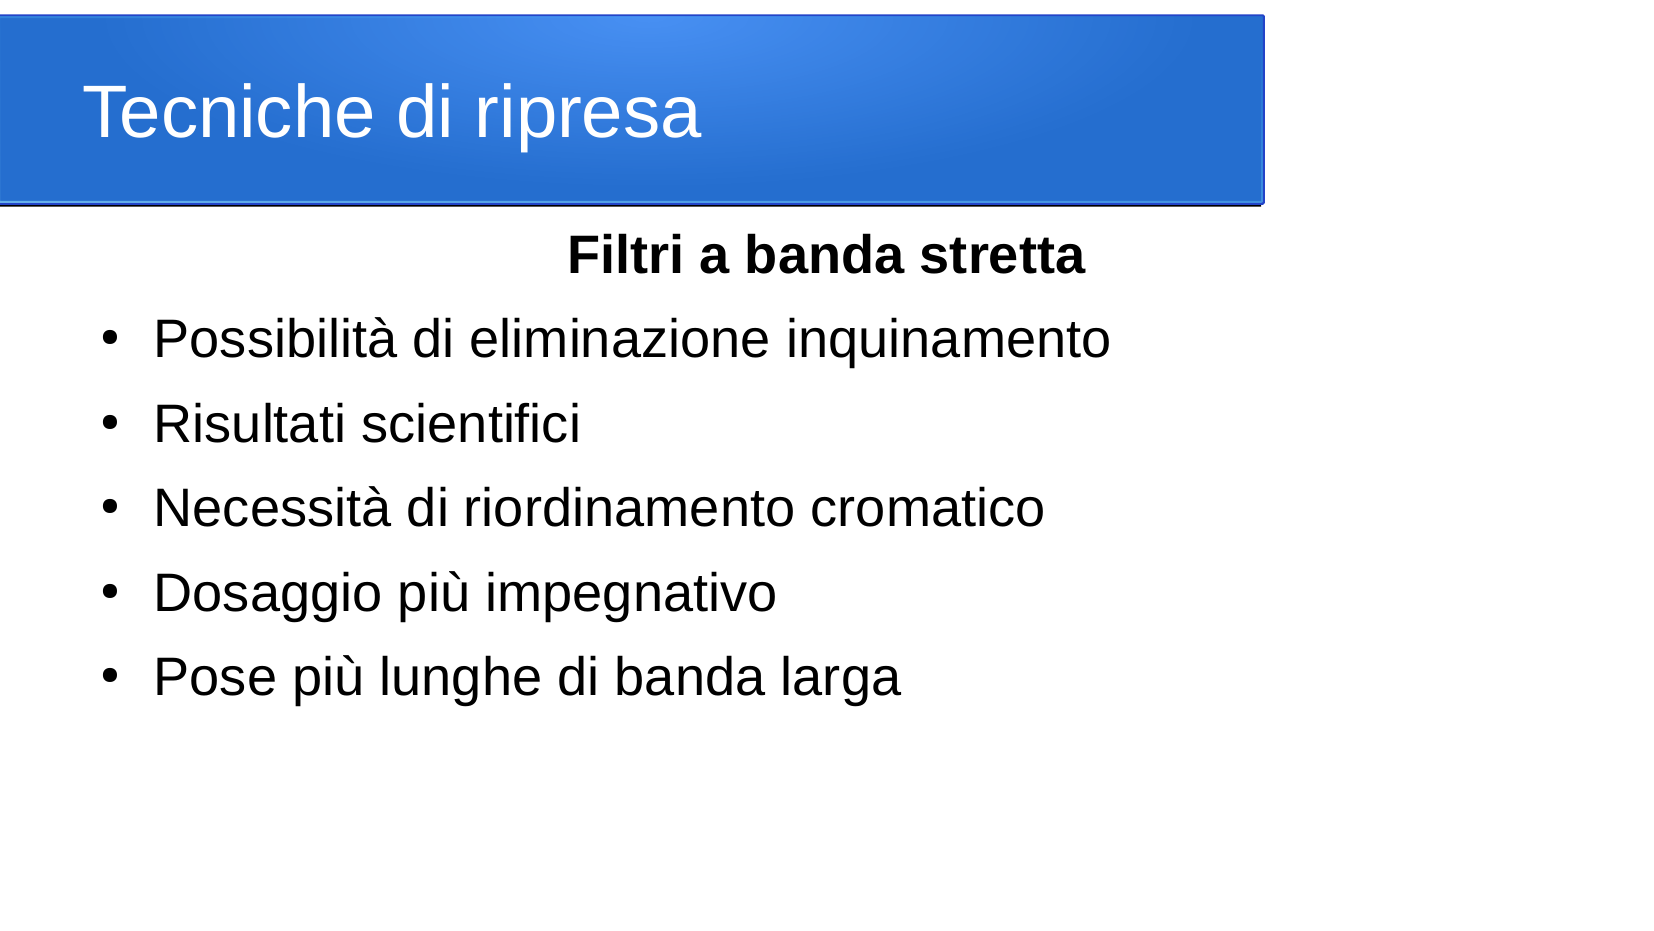

# Tecniche di ripresa
Filtri a banda stretta
Possibilità di eliminazione inquinamento
Risultati scientifici
Necessità di riordinamento cromatico
Dosaggio più impegnativo
Pose più lunghe di banda larga